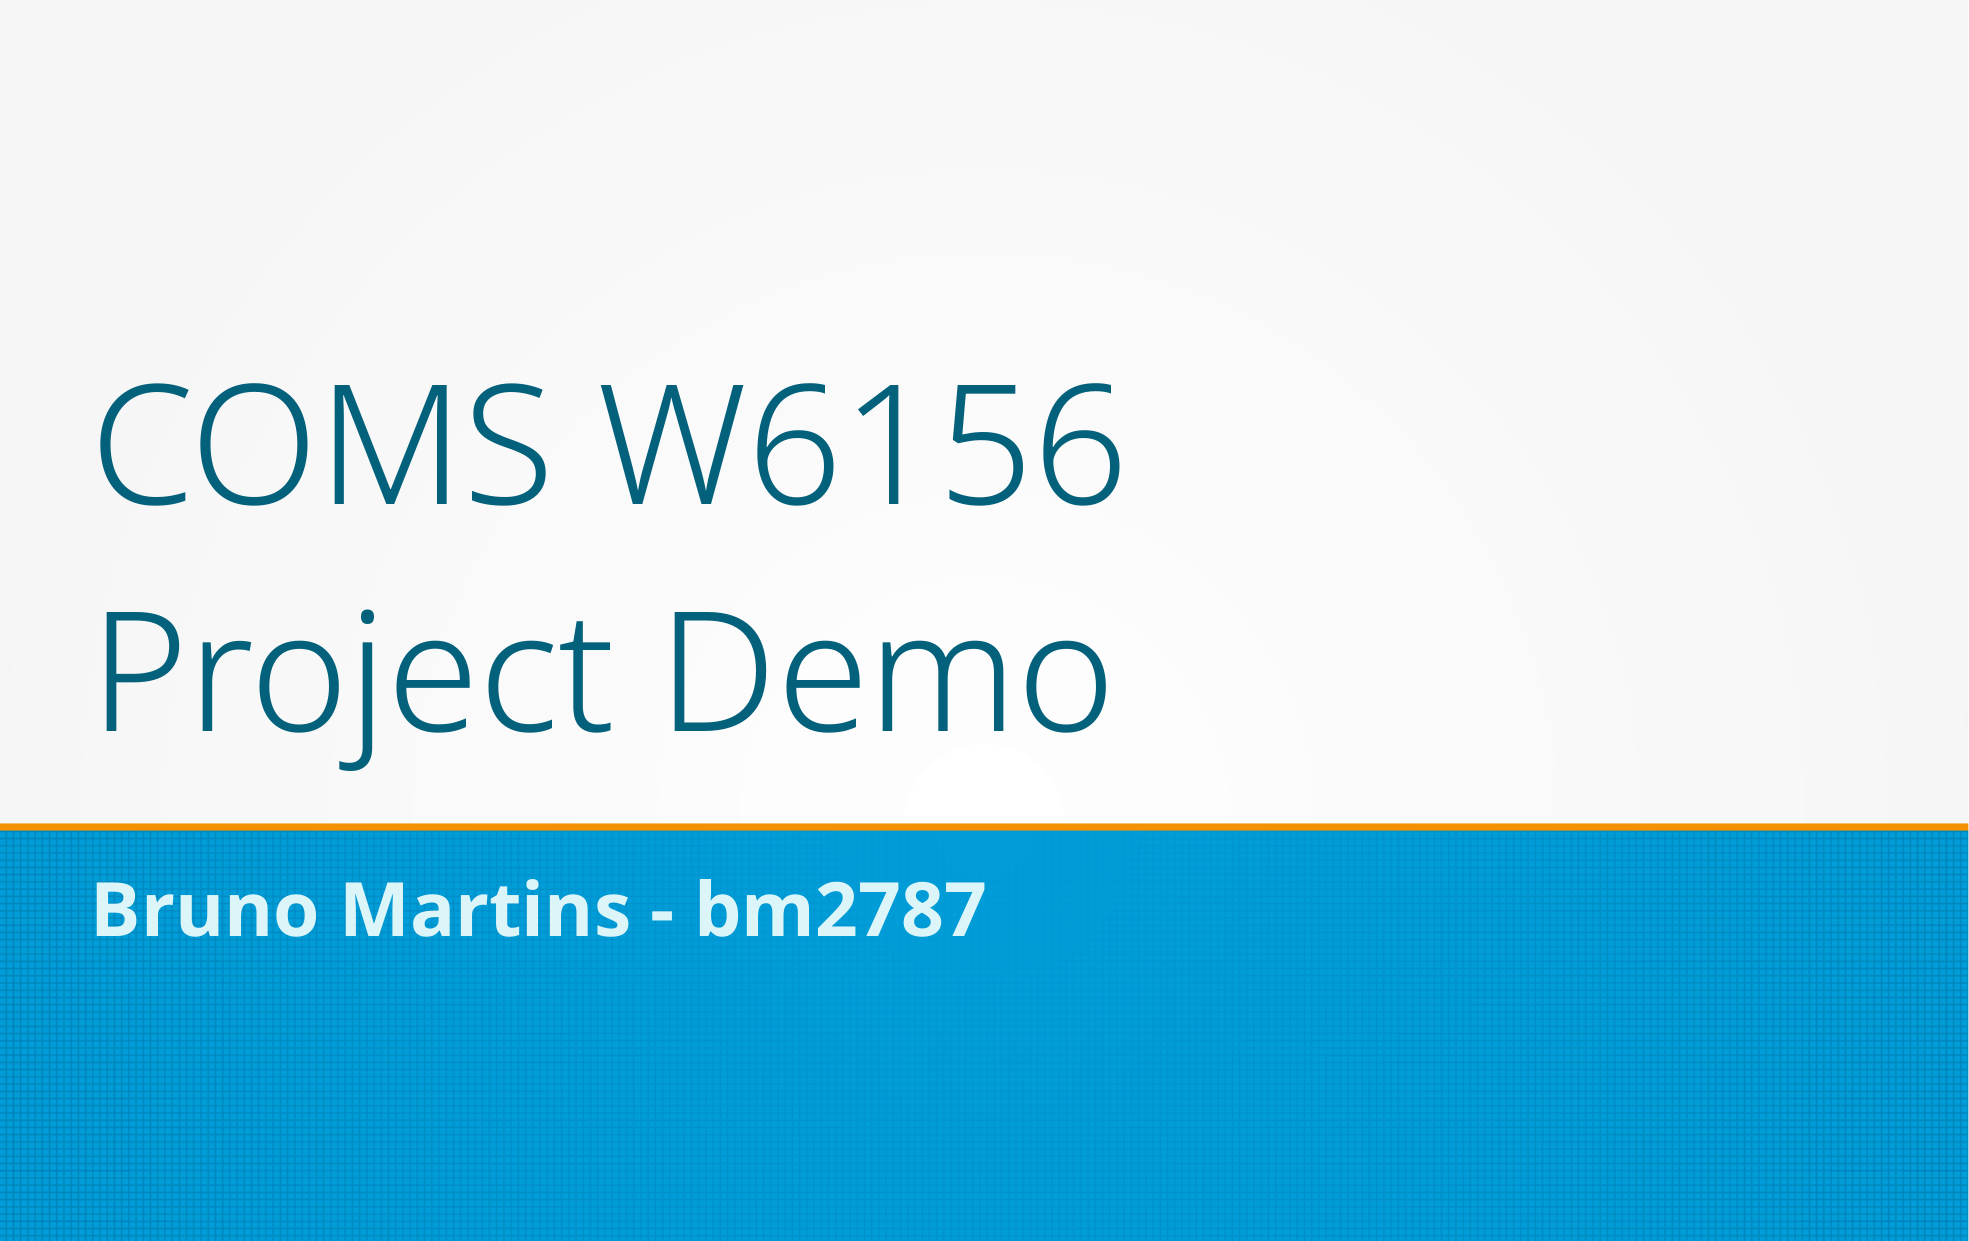

# COMS W6156 Project Demo
Bruno Martins - bm2787